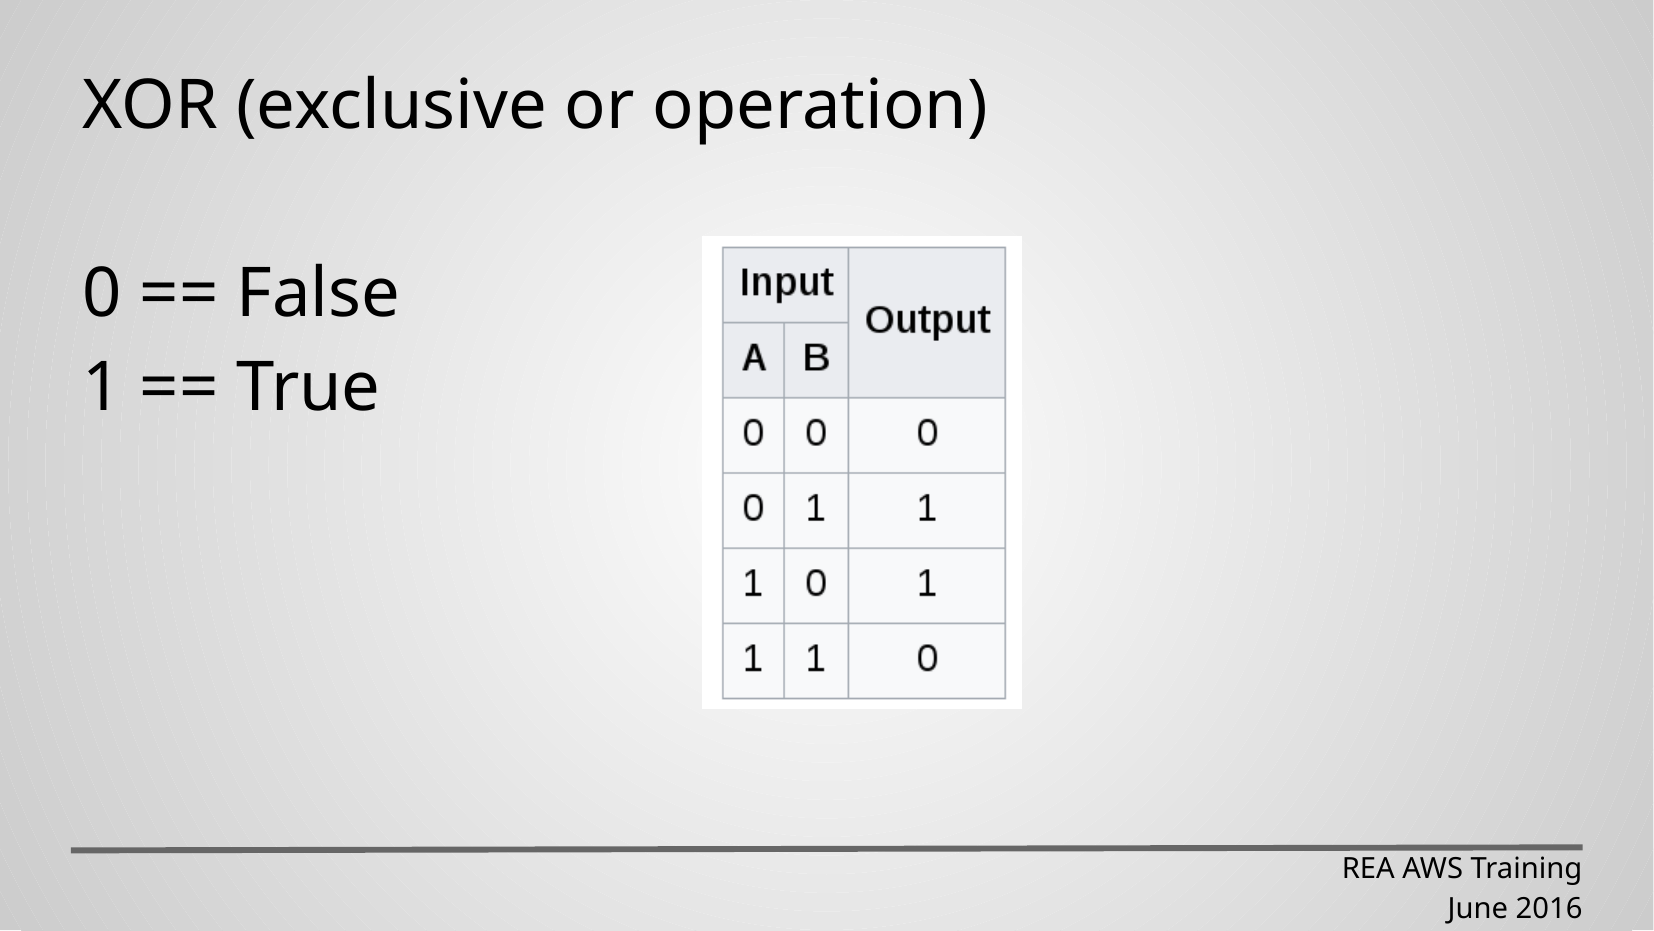

# XOR (exclusive or operation) 0 == False 1 == True